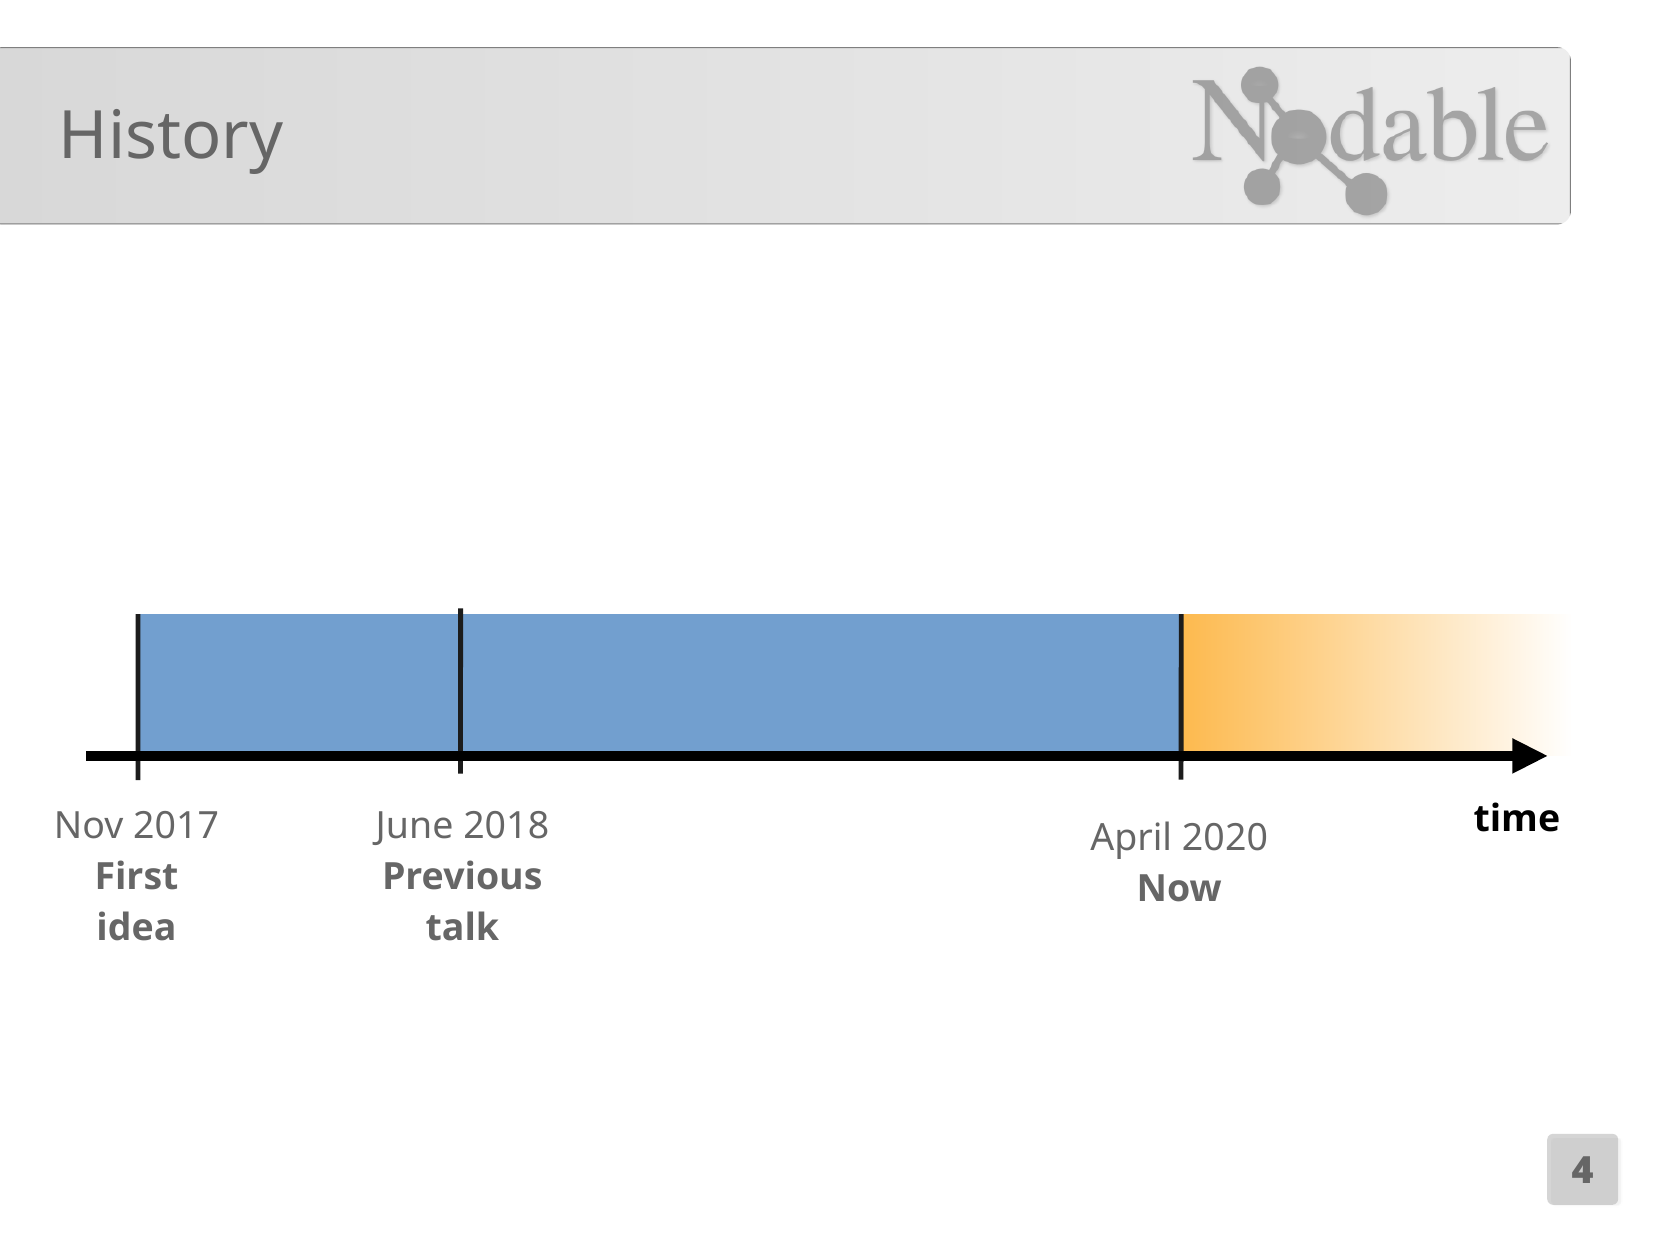

# History
time
Nov 2017
First idea
June 2018
Previous talk
April 2020
Now
4